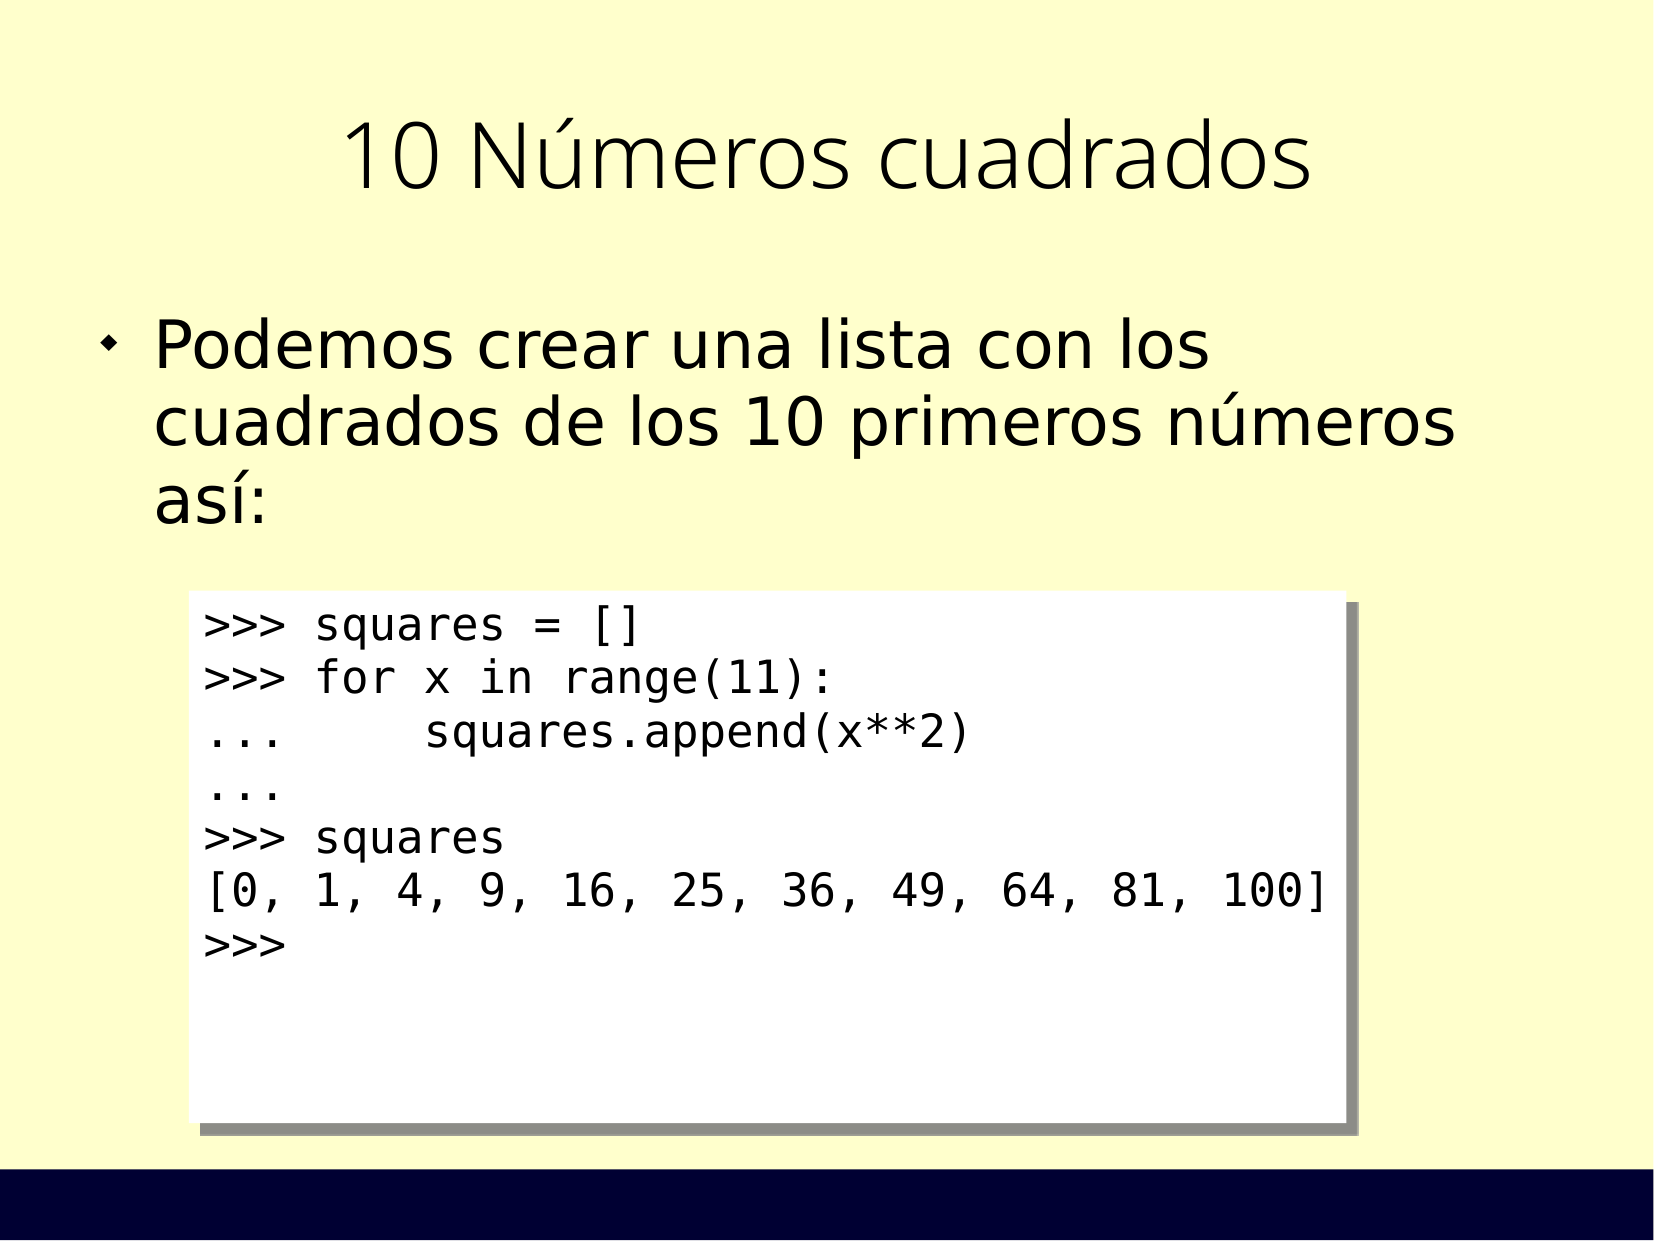

# 10 Números cuadrados
Podemos crear una lista con los cuadrados de los 10 primeros números así:
>>> squares = []
>>> for x in range(11):
... squares.append(x**2)
...
>>> squares
[0, 1, 4, 9, 16, 25, 36, 49, 64, 81, 100]
>>>